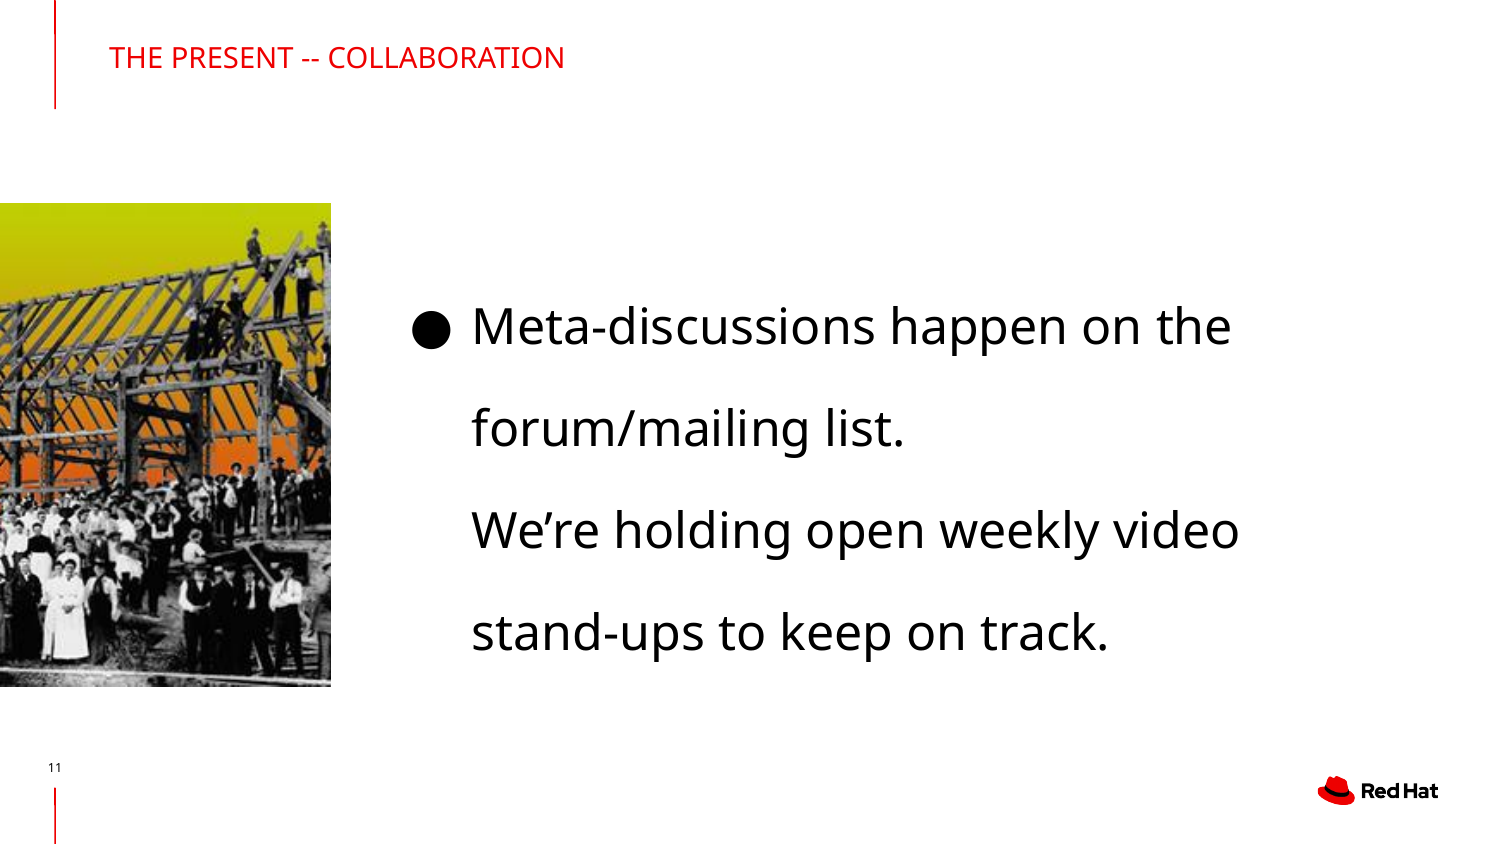

# THE PRESENT -- COLLABORATION
Meta-discussions happen on the forum/mailing list.
We’re holding open weekly video stand-ups to keep on track.